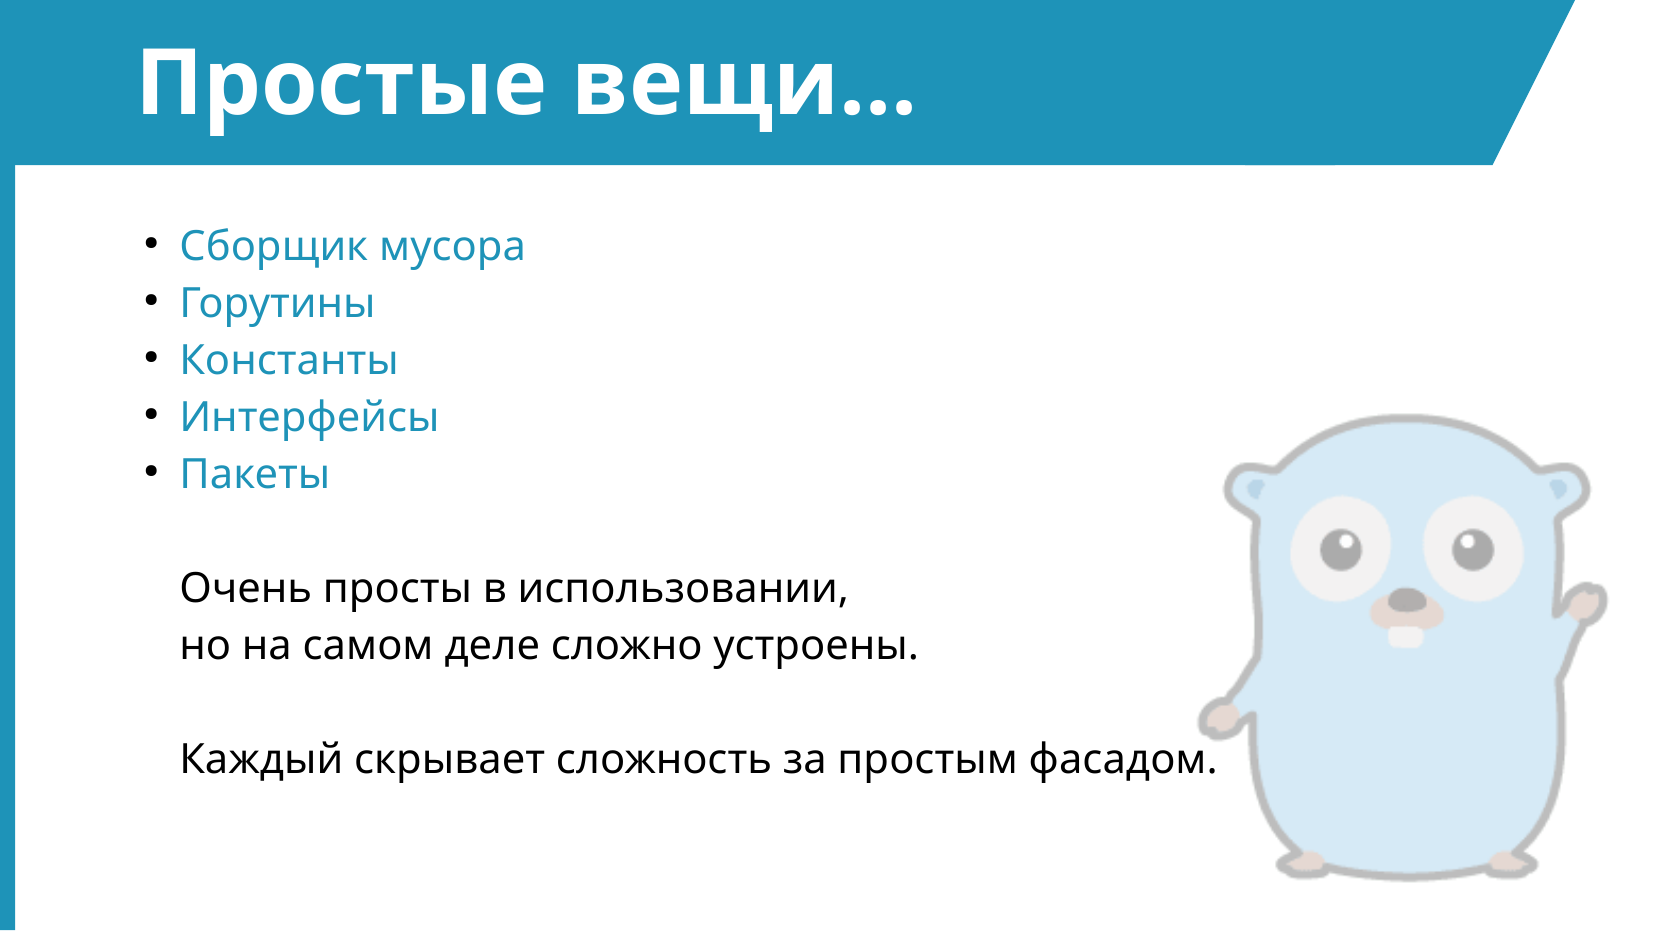

# Простые вещи...
Сборщик мусора
Горутины
Константы
Интерфейсы
Пакеты
Очень просты в использовании,
но на самом деле сложно устроены.
Каждый скрывает сложность за простым фасадом.